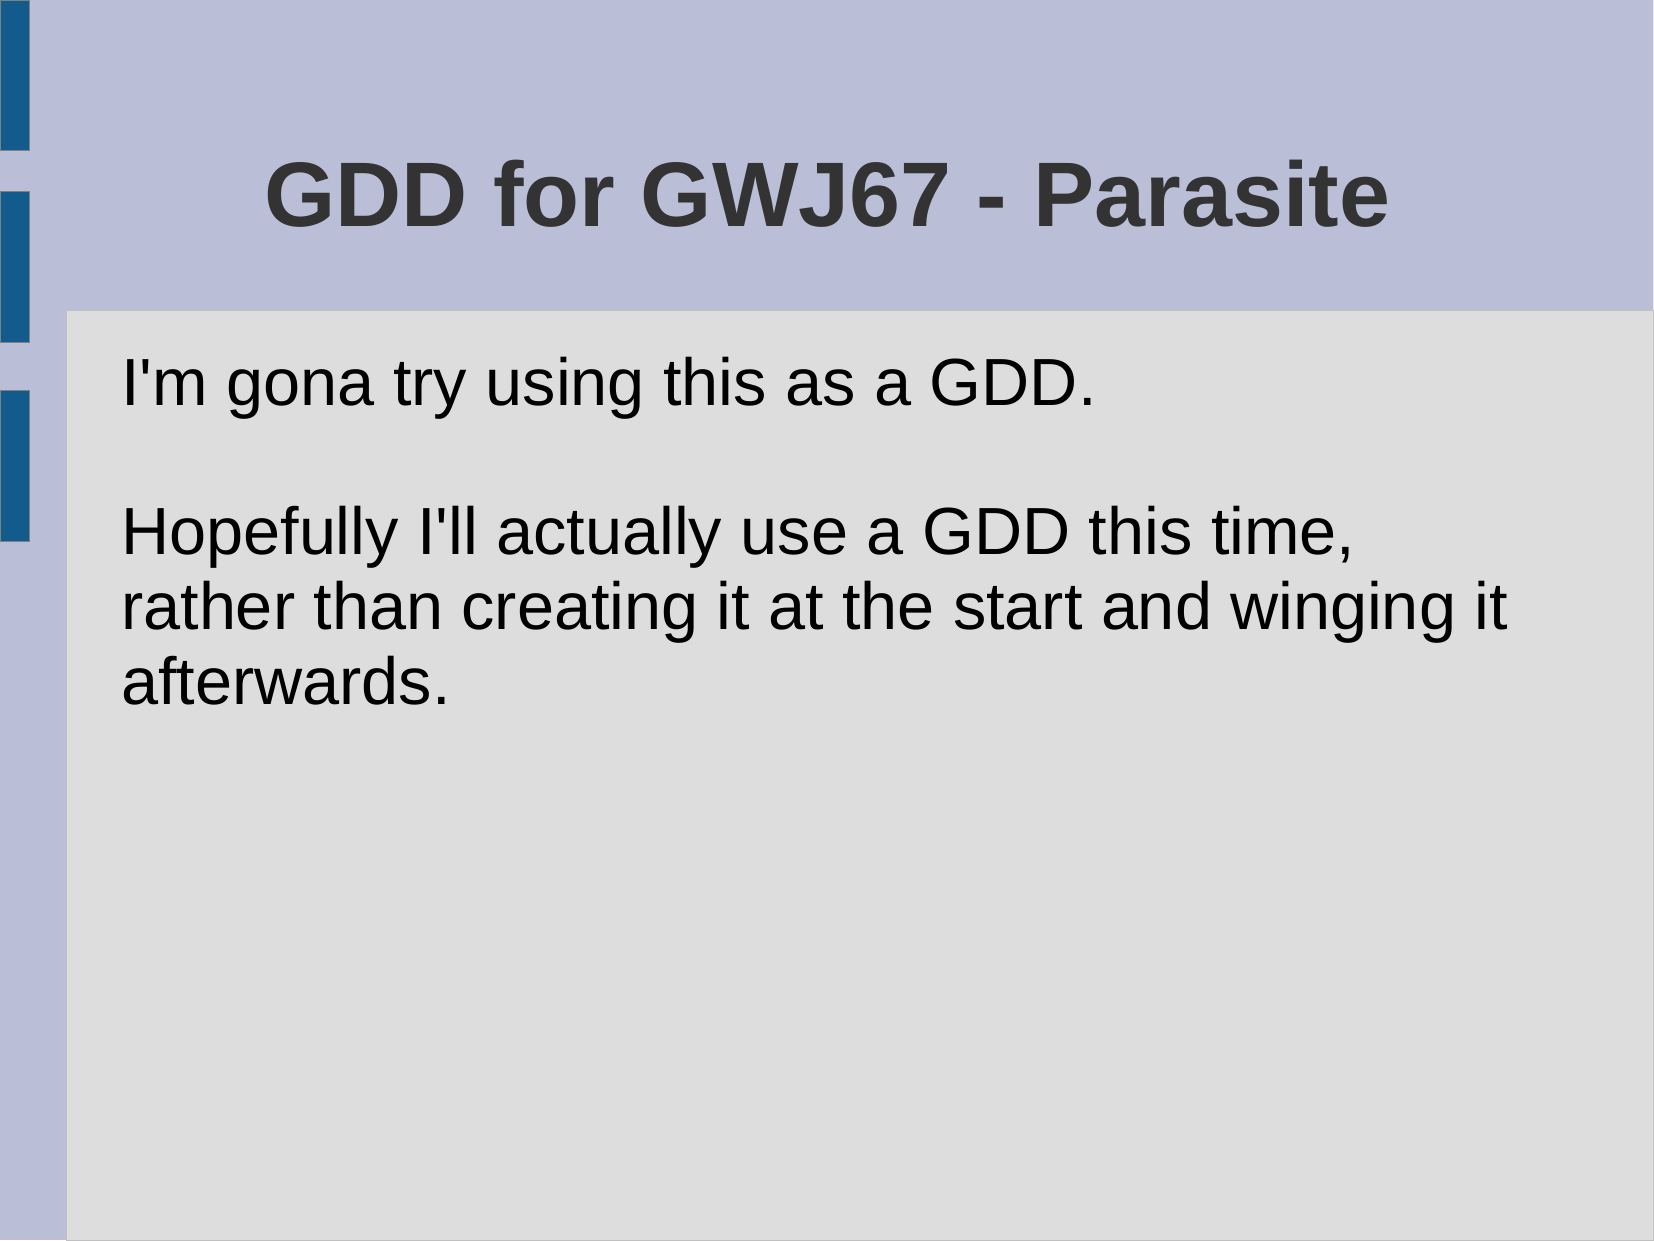

# GDD for GWJ67 - Parasite
I'm gona try using this as a GDD.
Hopefully I'll actually use a GDD this time, rather than creating it at the start and winging it afterwards.